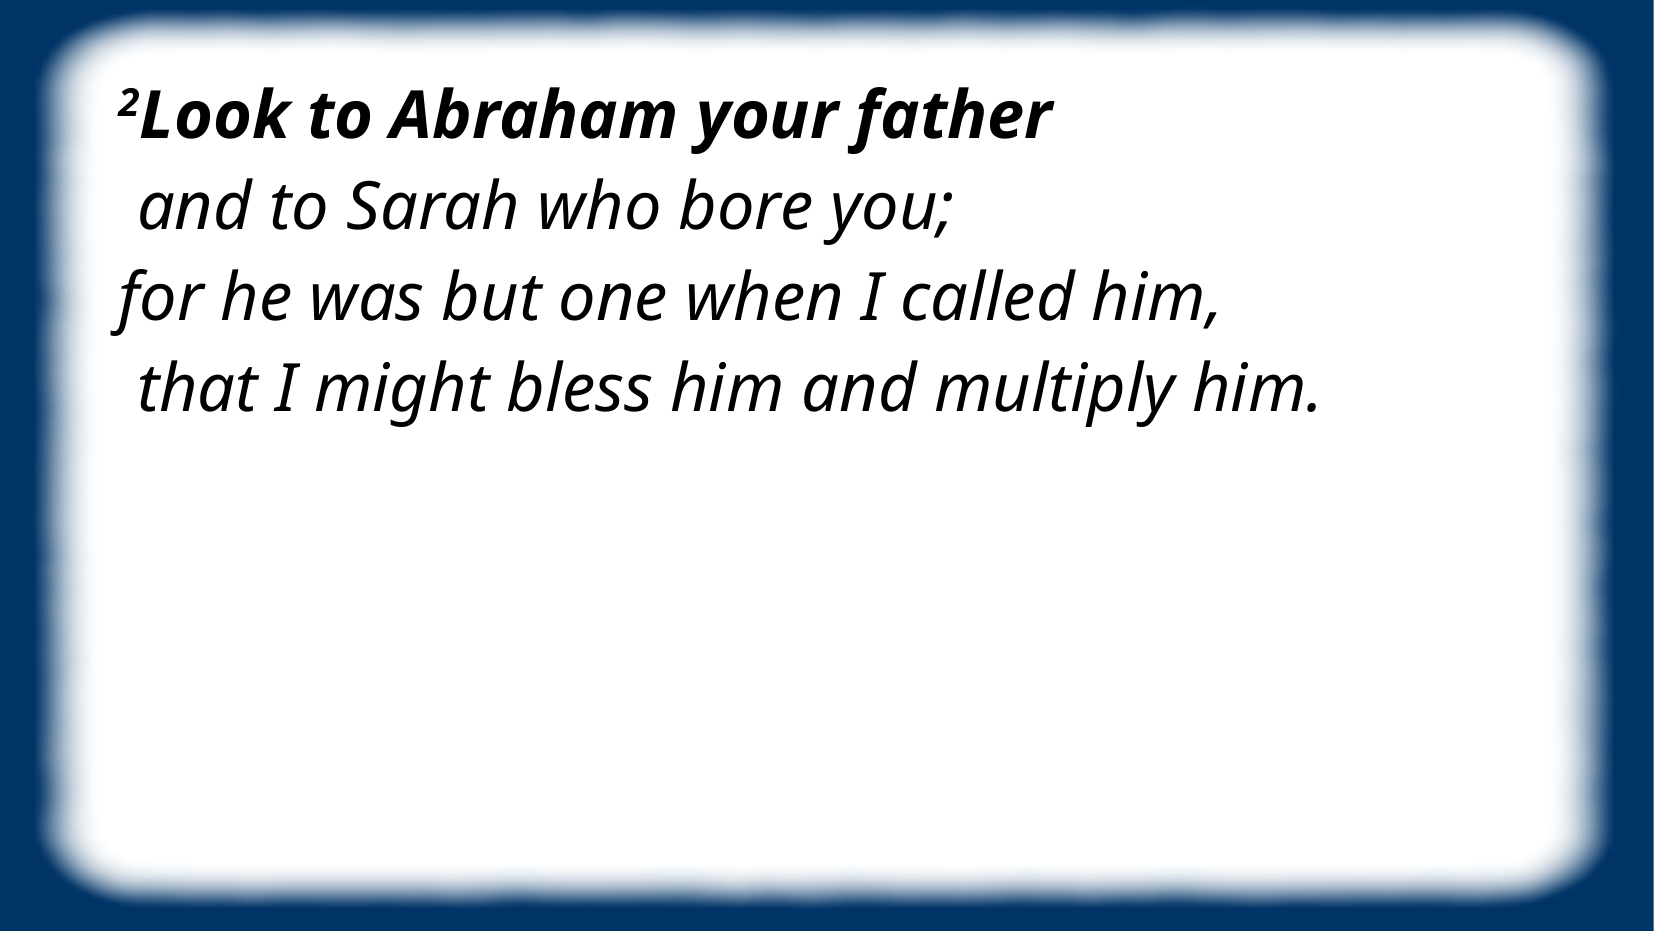

2Look to Abraham your father
and to Sarah who bore you;
for he was but one when I called him,
that I might bless him and multiply him.